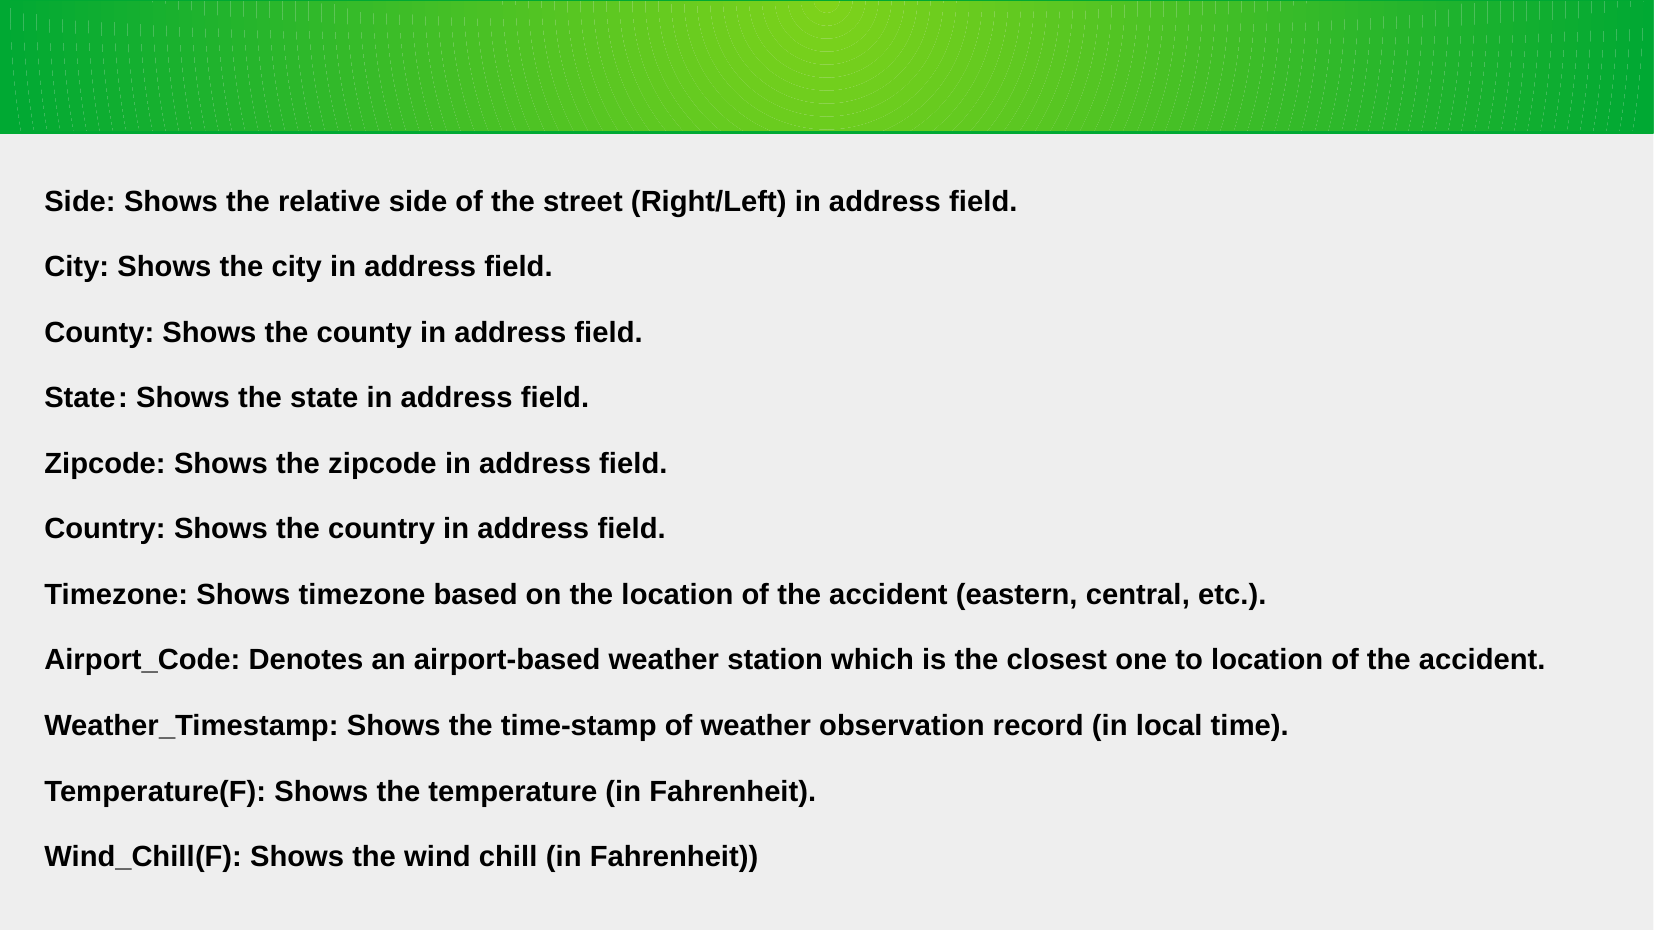

Side: Shows the relative side of the street (Right/Left) in address field.
City: Shows the city in address field.
County: Shows the county in address field.
State	: Shows the state in address field.
Zipcode: Shows the zipcode in address field.
Country: Shows the country in address field.
Timezone: Shows timezone based on the location of the accident (eastern, central, etc.).
Airport_Code: Denotes an airport-based weather station which is the closest one to location of the accident.
Weather_Timestamp: Shows the time-stamp of weather observation record (in local time).
Temperature(F): Shows the temperature (in Fahrenheit).
Wind_Chill(F): Shows the wind chill (in Fahrenheit))